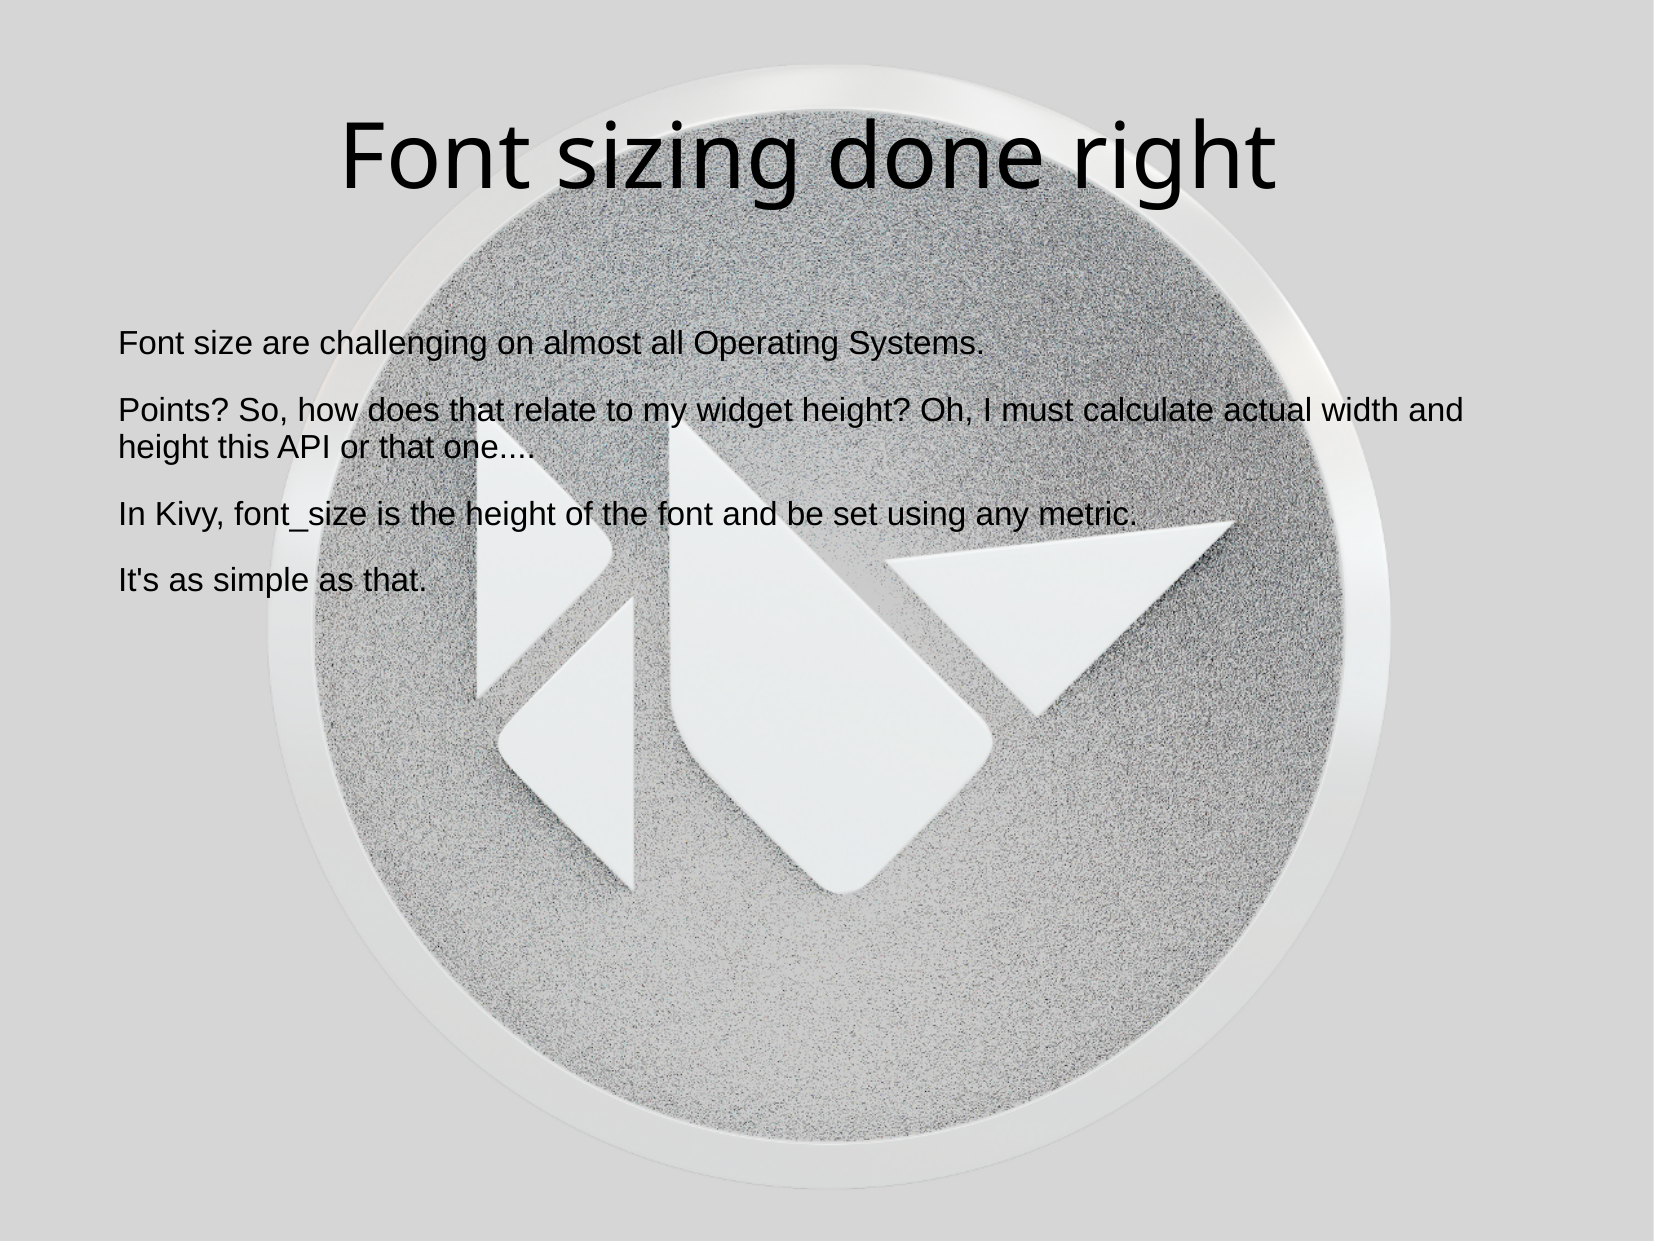

# Font sizing done right
Font size are challenging on almost all Operating Systems.
Points? So, how does that relate to my widget height? Oh, I must calculate actual width and height this API or that one....
In Kivy, font_size is the height of the font and be set using any metric.
It's as simple as that.